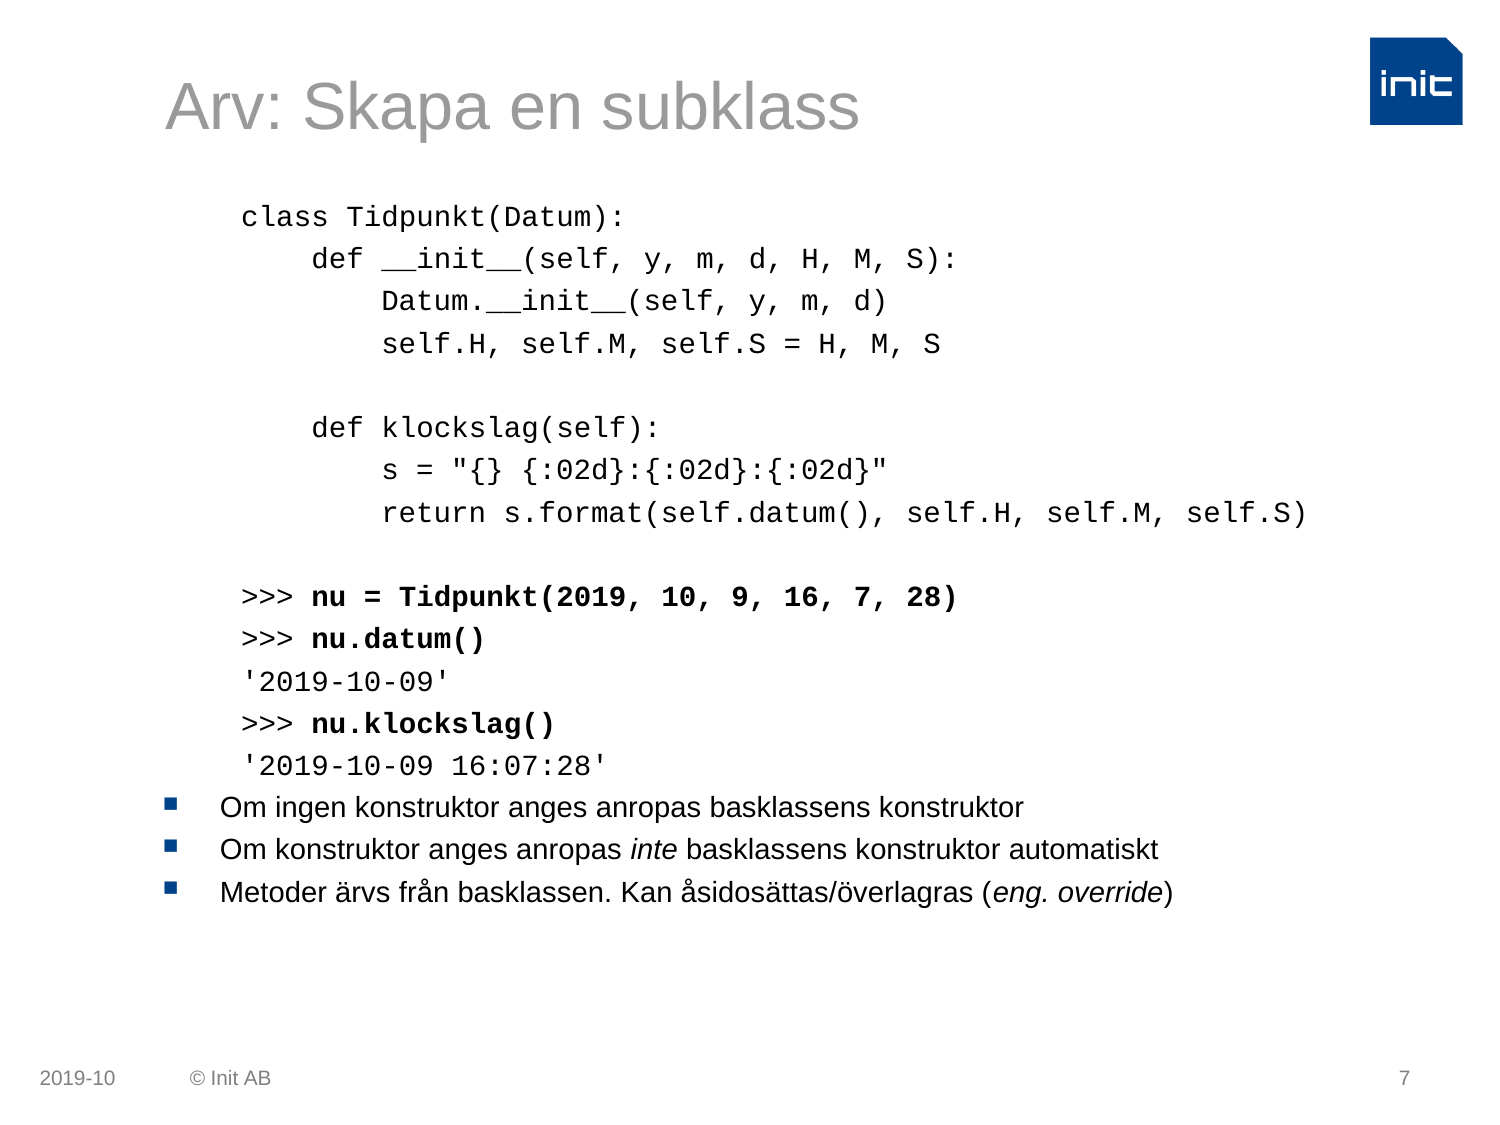

Arv: Skapa en subklass
class Tidpunkt(Datum):
 def __init__(self, y, m, d, H, M, S):
 Datum.__init__(self, y, m, d)
 self.H, self.M, self.S = H, M, S
 def klockslag(self):
 s = "{} {:02d}:{:02d}:{:02d}"
 return s.format(self.datum(), self.H, self.M, self.S)
>>> nu = Tidpunkt(2019, 10, 9, 16, 7, 28)
>>> nu.datum()
'2019-10-09'
>>> nu.klockslag()
'2019-10-09 16:07:28'
Om ingen konstruktor anges anropas basklassens konstruktor
Om konstruktor anges anropas inte basklassens konstruktor automatiskt
Metoder ärvs från basklassen. Kan åsidosättas/överlagras (eng. override)
2019-10
© Init AB